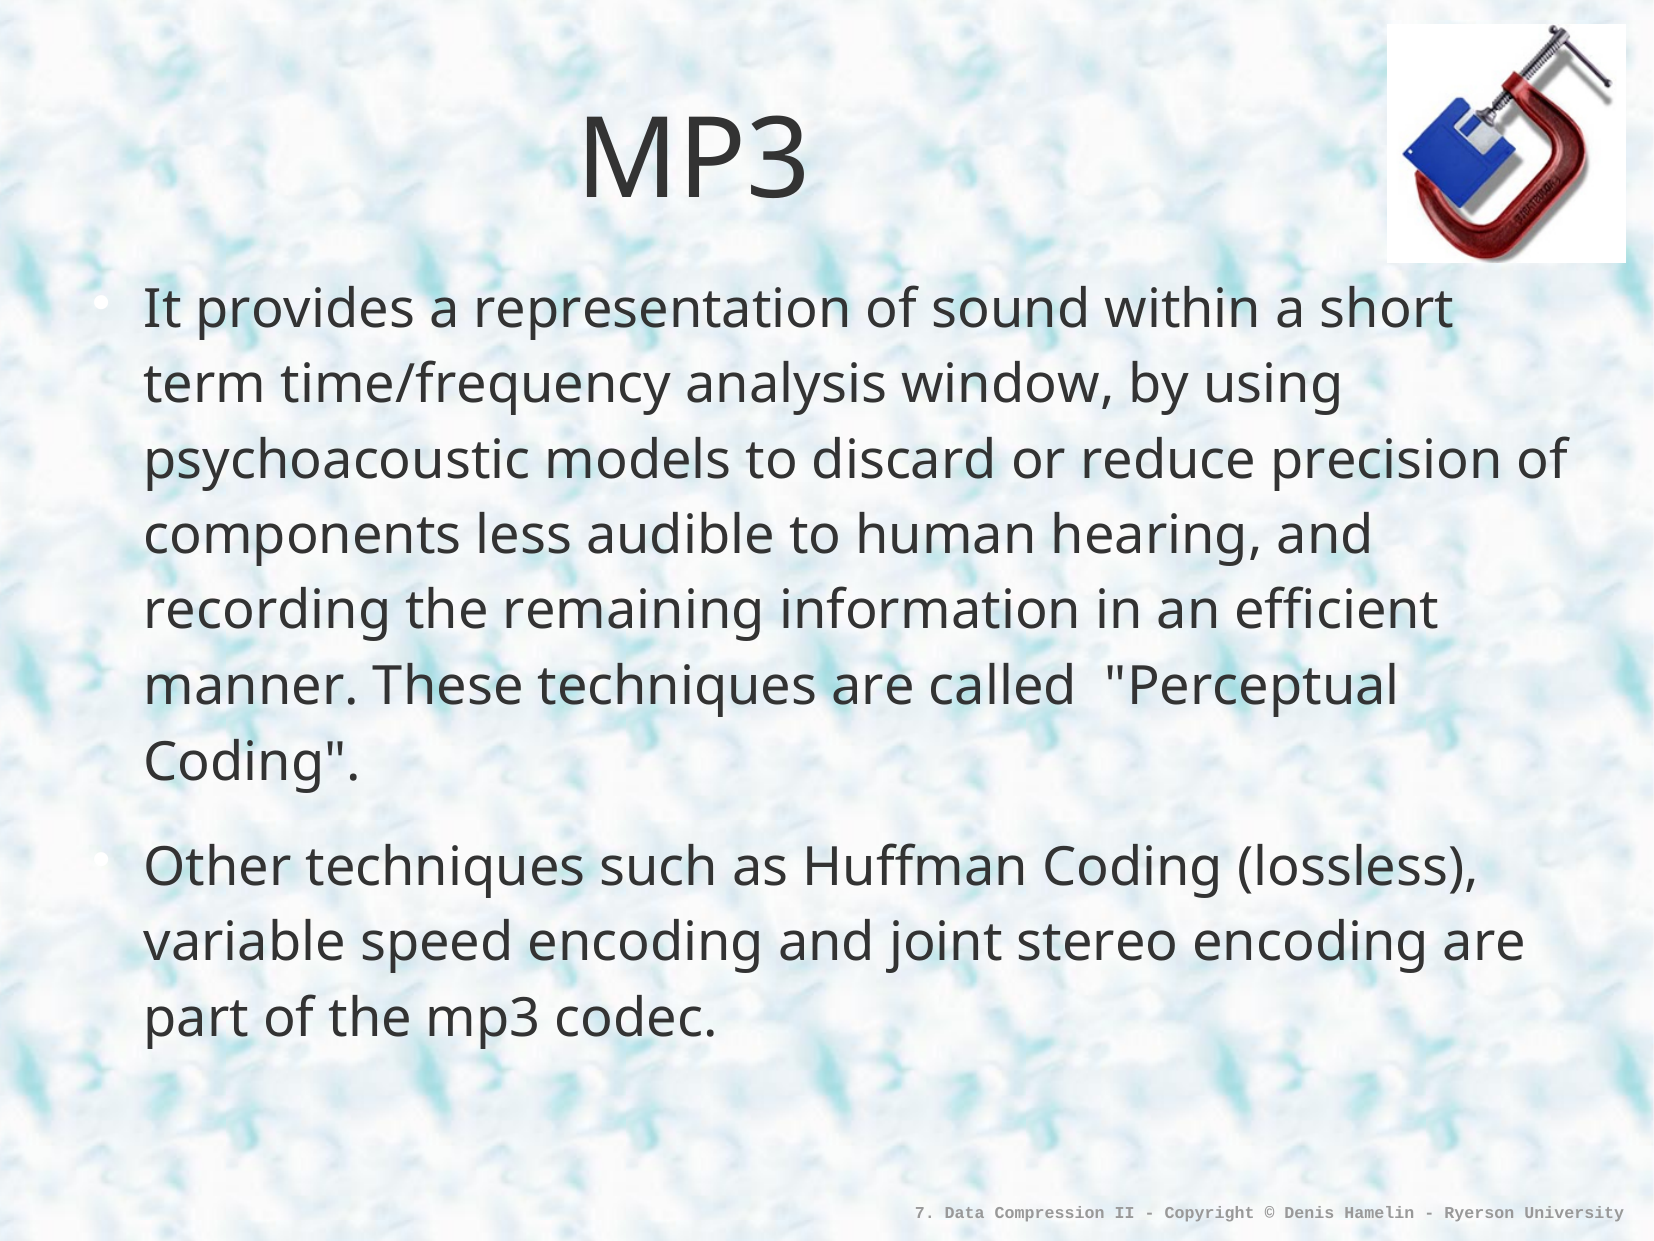

# MP3
It provides a representation of sound within a short term time/frequency analysis window, by using psychoacoustic models to discard or reduce precision of components less audible to human hearing, and recording the remaining information in an efficient manner. These techniques are called "Perceptual Coding".
Other techniques such as Huffman Coding (lossless), variable speed encoding and joint stereo encoding are part of the mp3 codec.